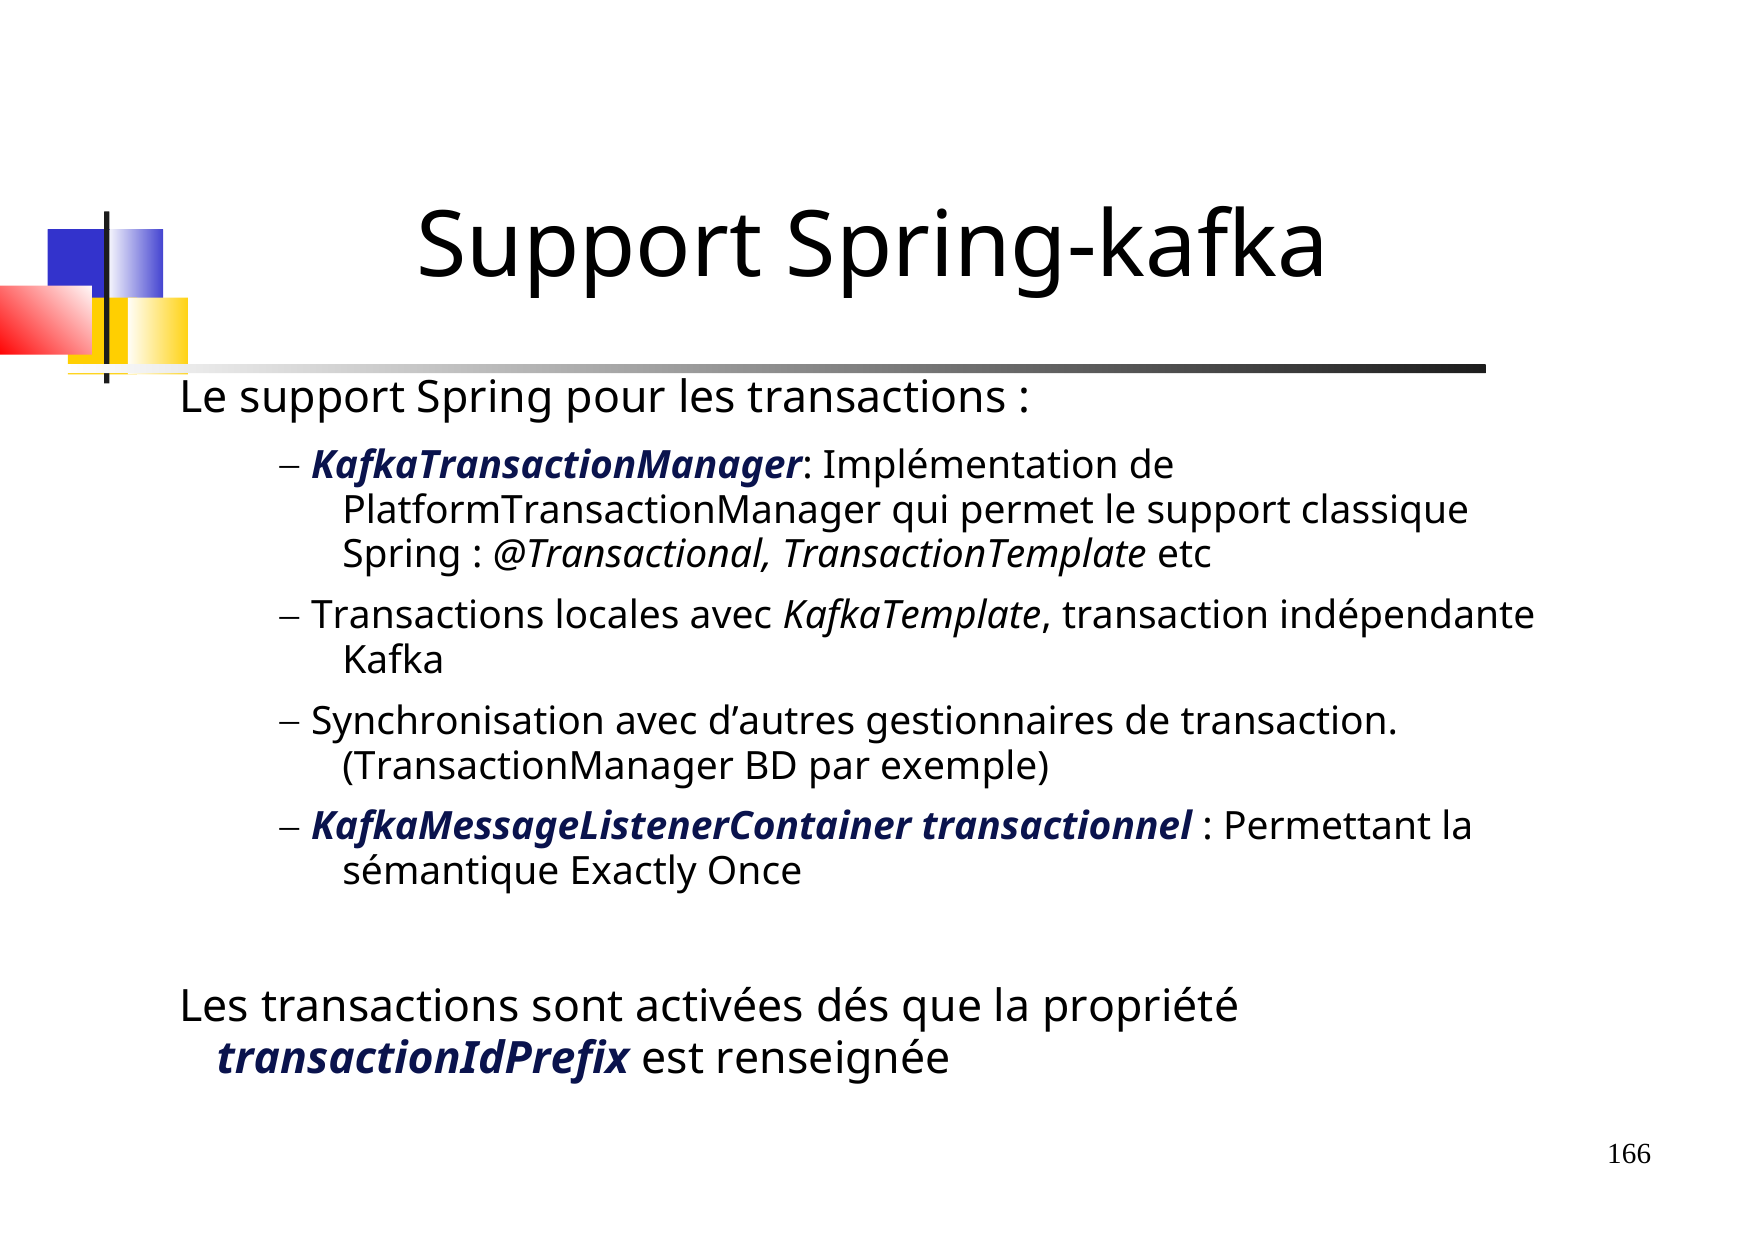

# Support Spring-kafka
Le support Spring pour les transactions :
KafkaTransactionManager: Implémentation de PlatformTransactionManager qui permet le support classique Spring : @Transactional, TransactionTemplate etc
Transactions locales avec KafkaTemplate, transaction indépendante Kafka
Synchronisation avec d’autres gestionnaires de transaction. (TransactionManager BD par exemple)
KafkaMessageListenerContainer transactionnel : Permettant la sémantique Exactly Once
Les transactions sont activées dés que la propriété transactionIdPrefix est renseignée